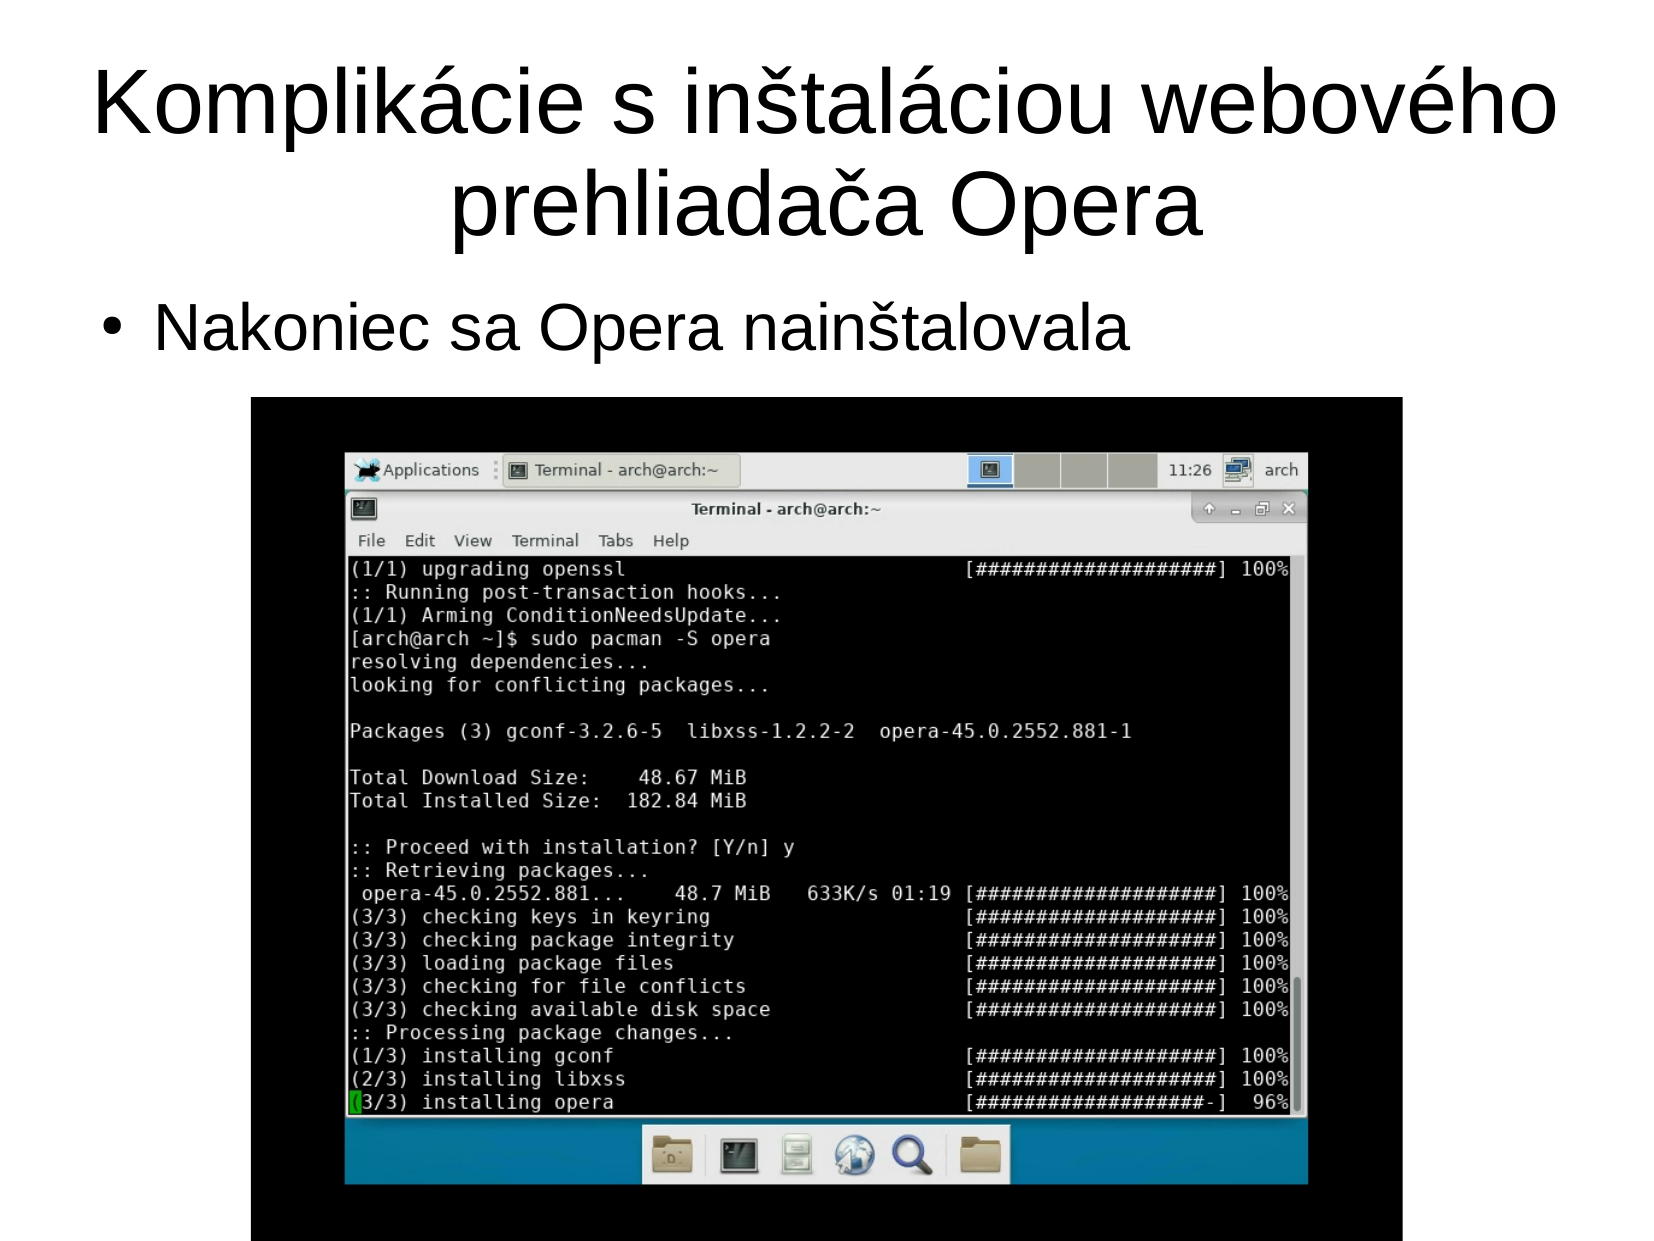

# Komplikácie s inštaláciou webového prehliadača Opera
Nakoniec sa Opera nainštalovala